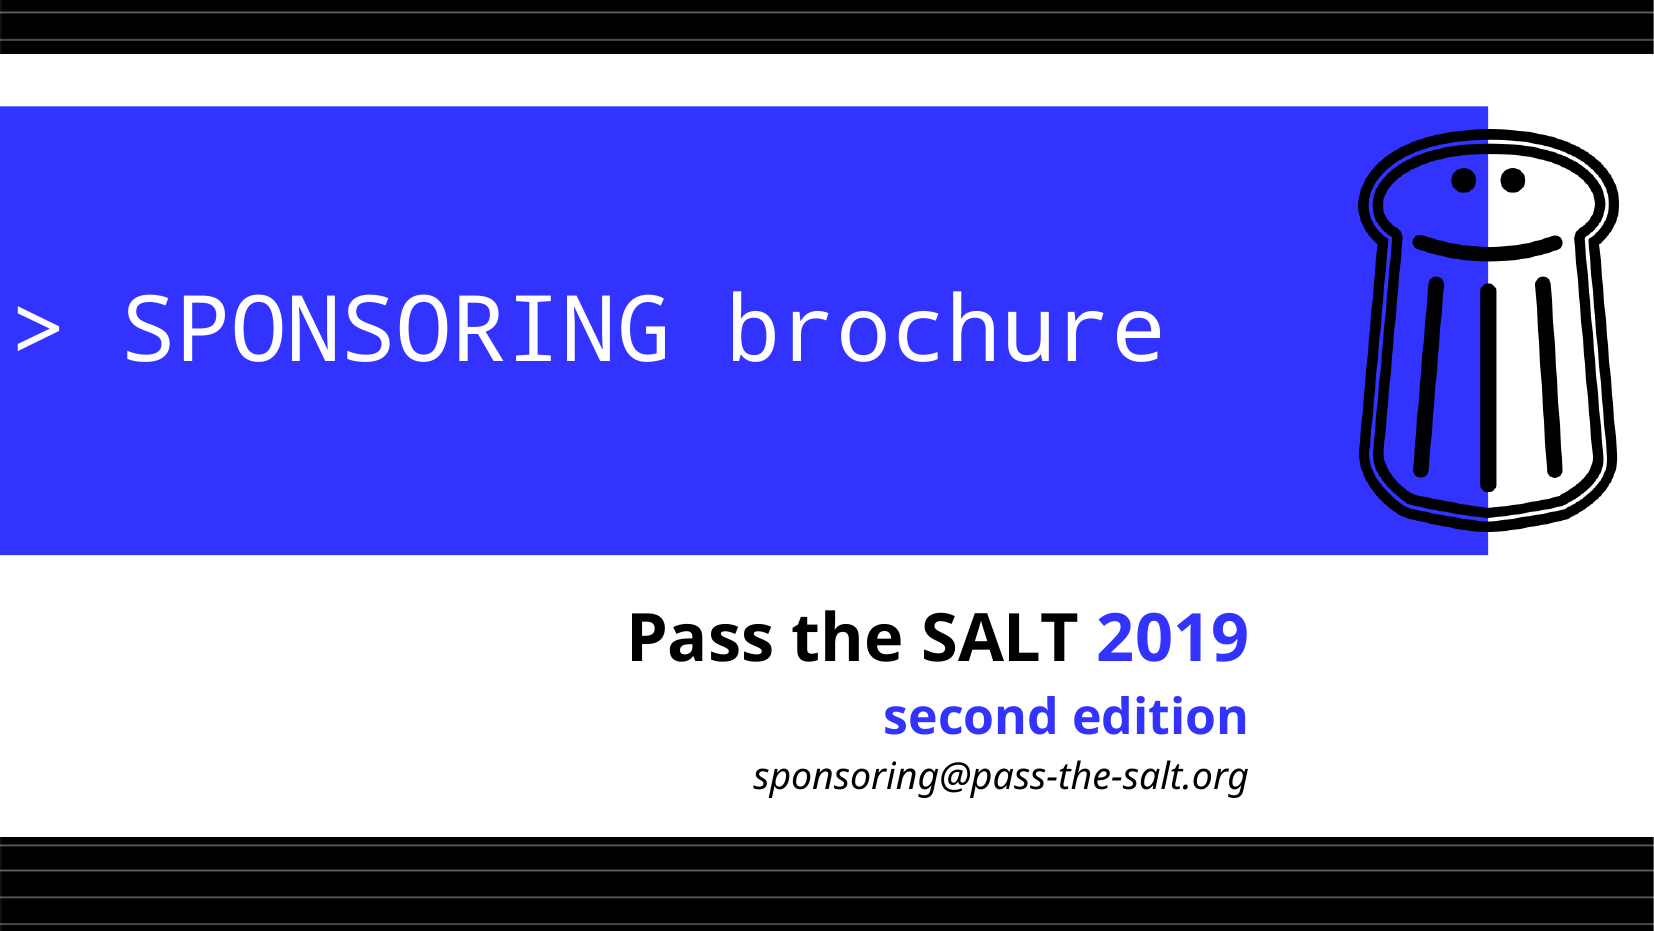

# > SPONSORING brochure
Pass the SALT 2019
second edition
sponsoring@pass-the-salt.org